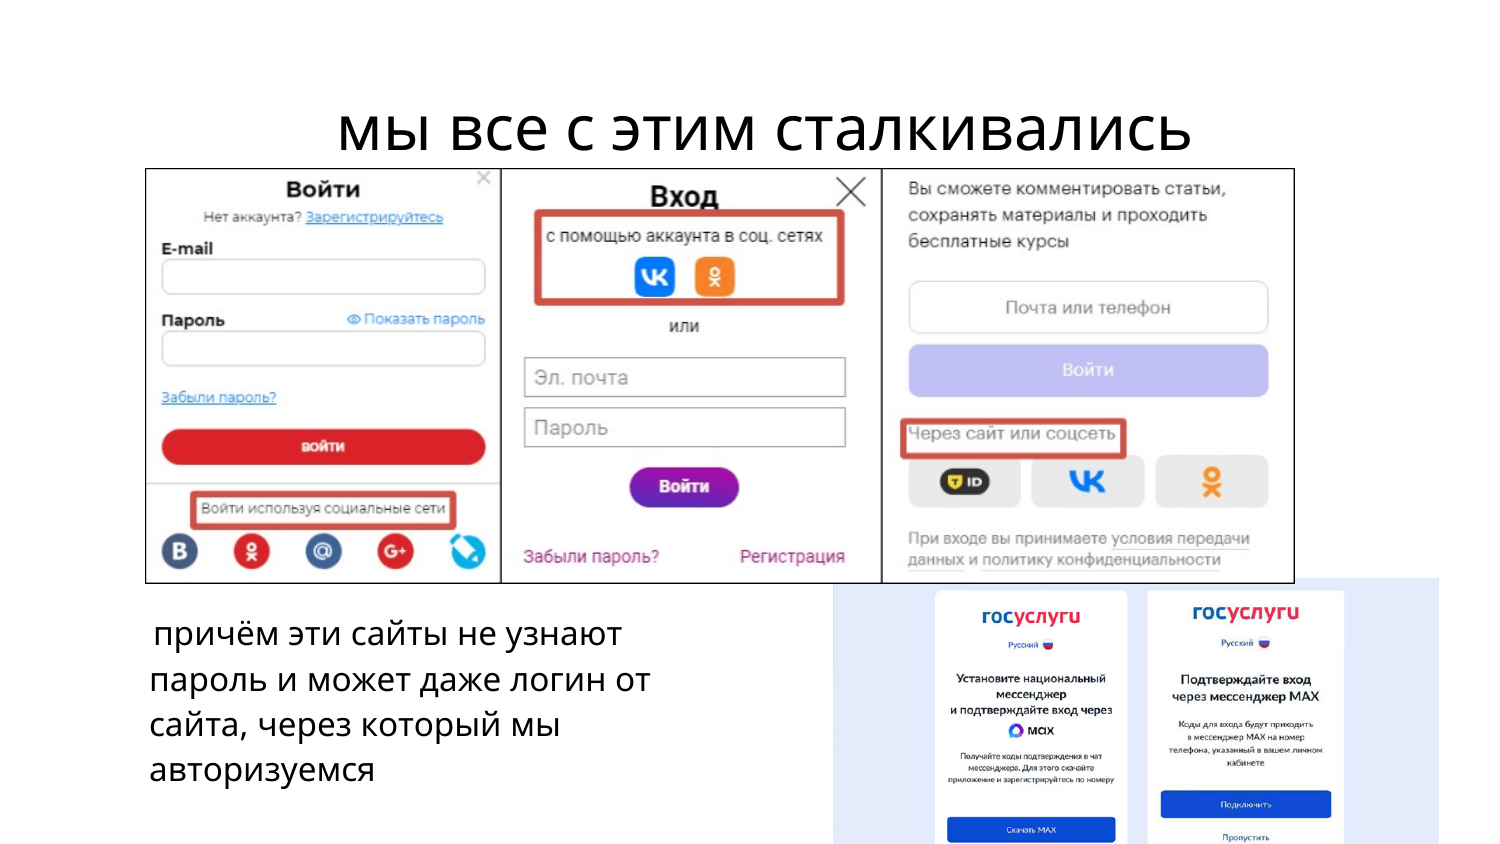

# мы все с этим сталкивались
причём эти сайты не узнают пароль и может даже логин от сайта, через который мы авторизуемся